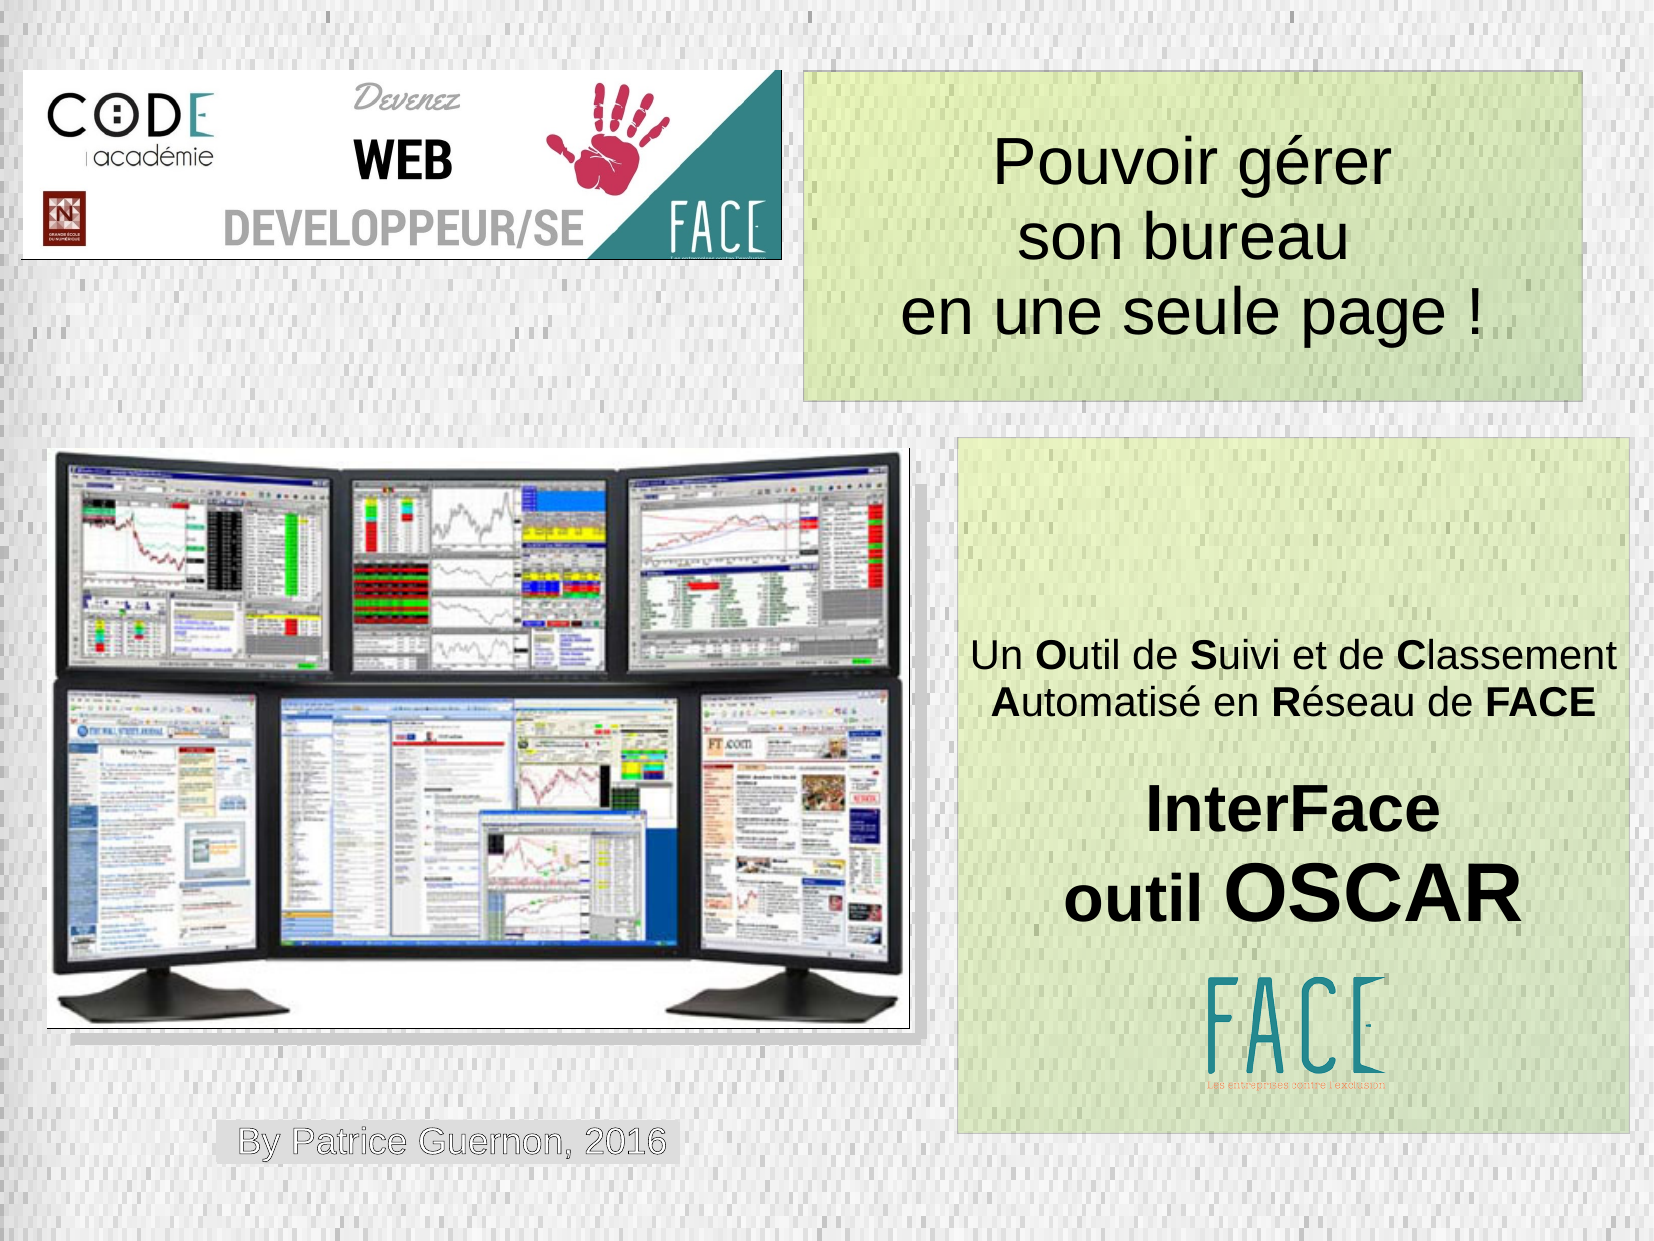

Pouvoir gérer
son bureau
en une seule page !
# Un Outil de Suivi et de Classement Automatisé en Réseau de FACE InterFace outil OSCAR
 By Patrice Guernon, 2016